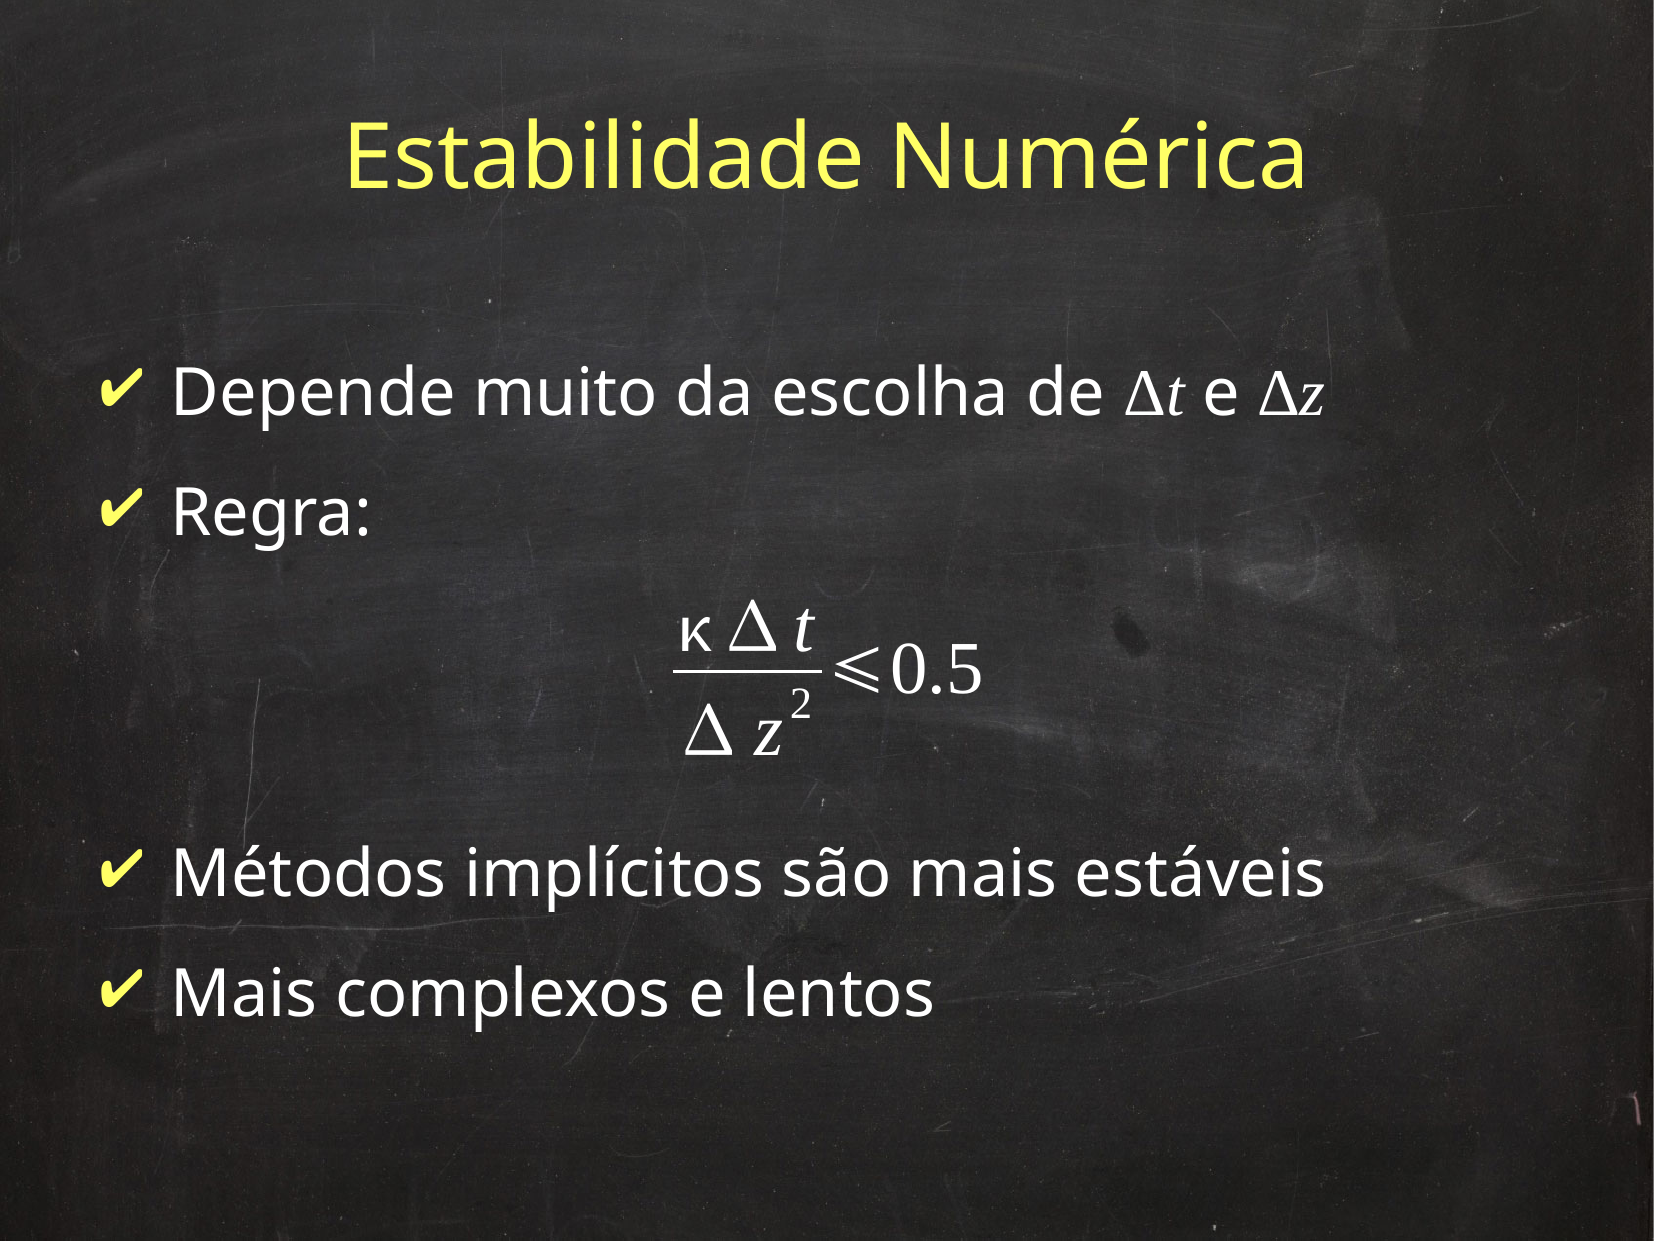

# Estabilidade Numérica
 Depende muito da escolha de Δt e Δz
 Regra:
 Métodos implícitos são mais estáveis
 Mais complexos e lentos